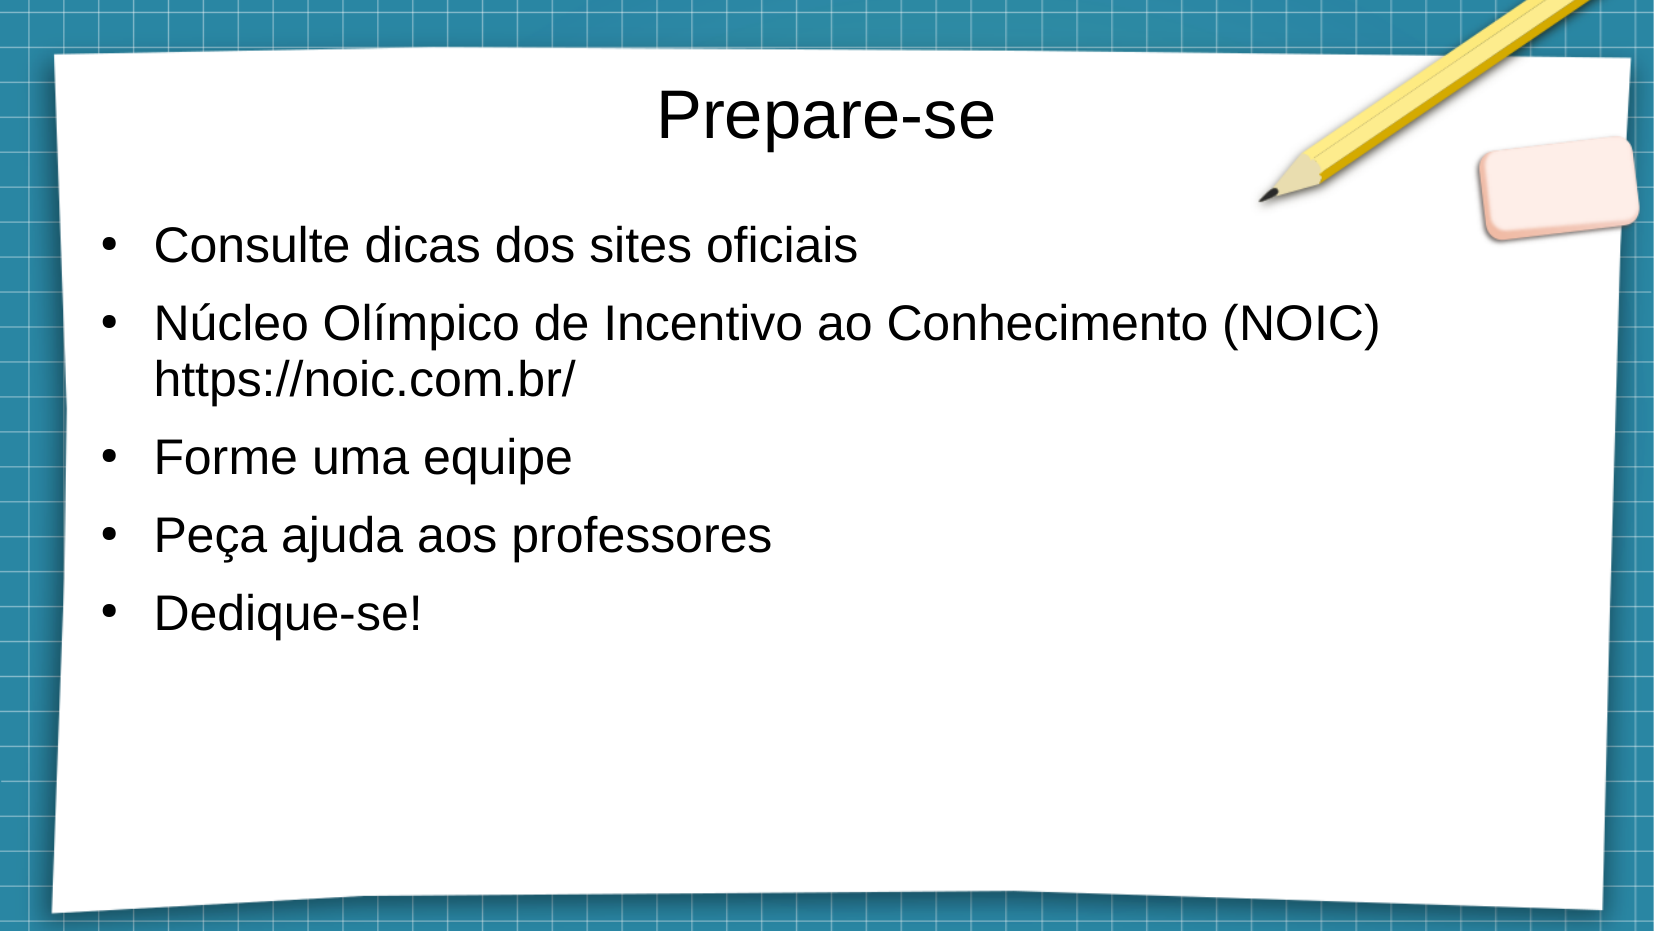

# Prepare-se
Consulte dicas dos sites oficiais
Núcleo Olímpico de Incentivo ao Conhecimento (NOIC) https://noic.com.br/
Forme uma equipe
Peça ajuda aos professores
Dedique-se!